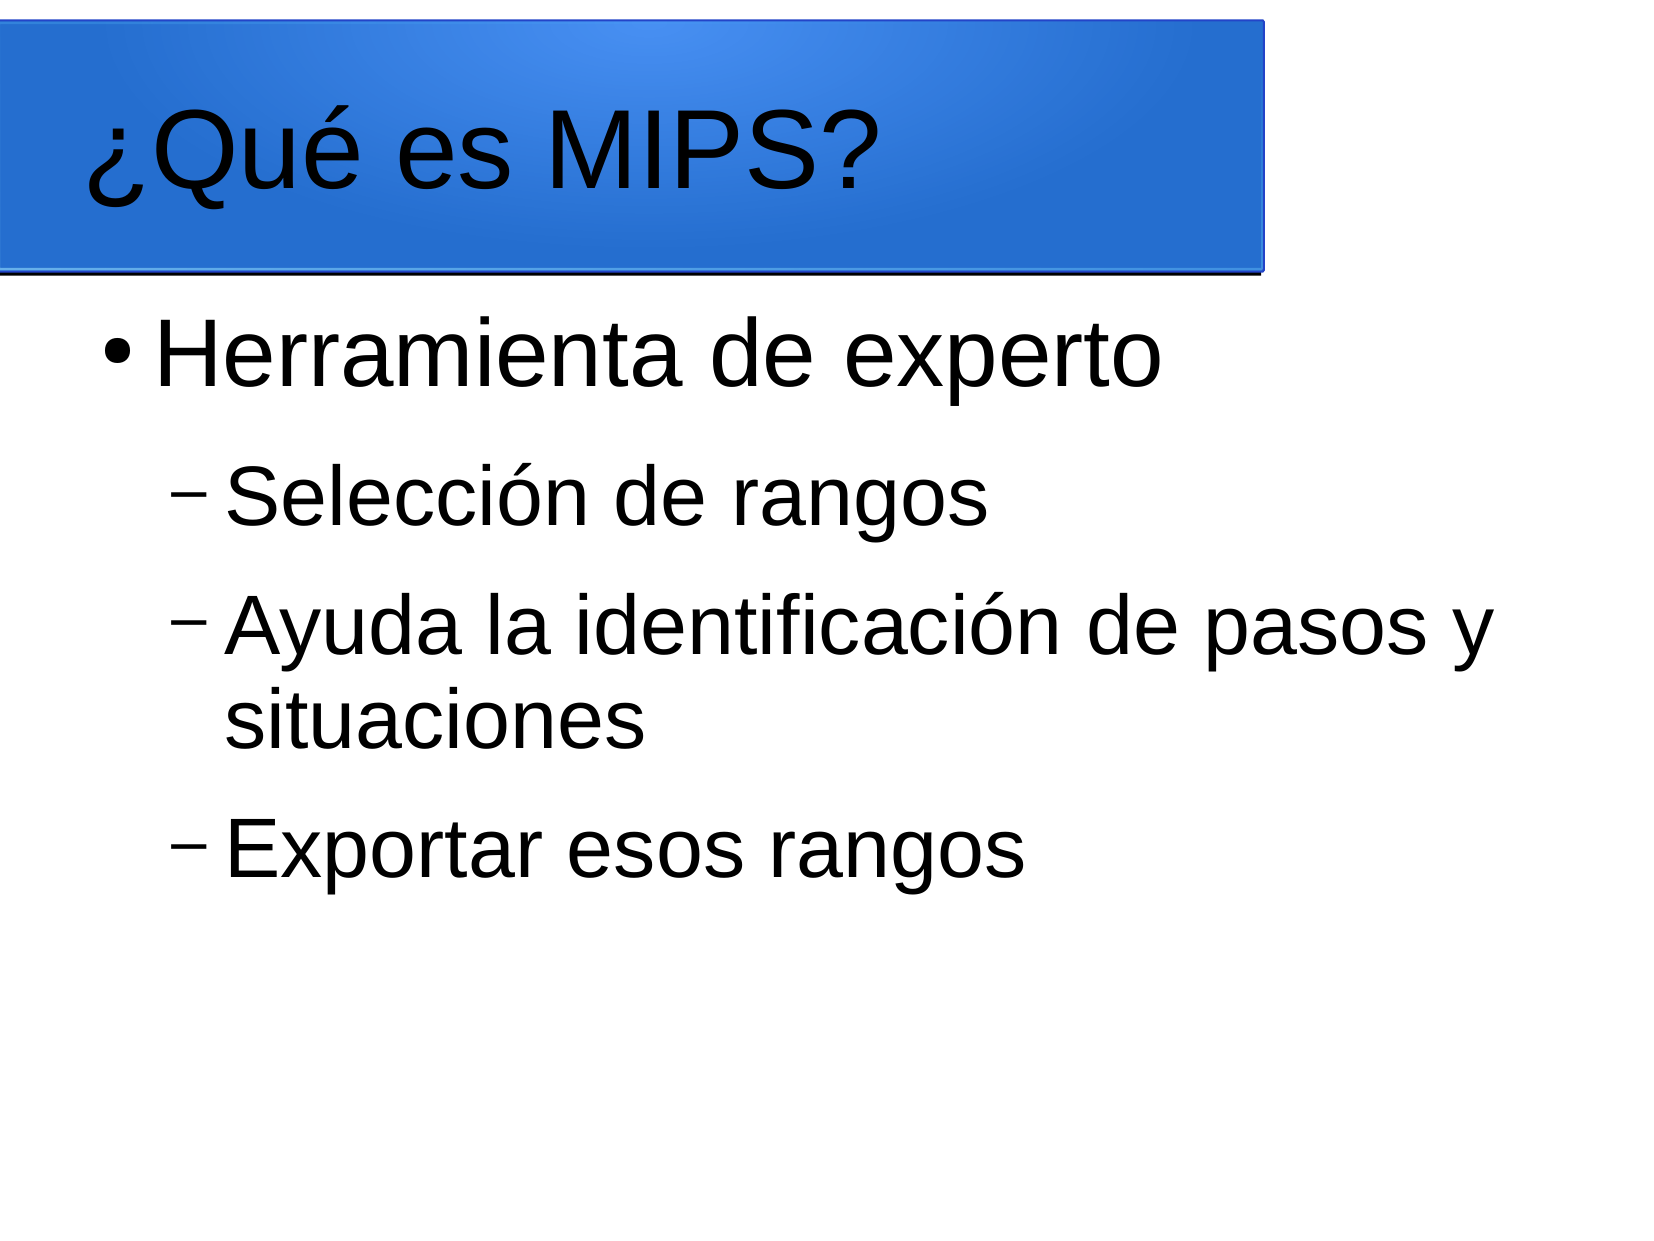

# ¿Qué es MIPS?
Herramienta de experto
Selección de rangos
Ayuda la identificación de pasos y situaciones
Exportar esos rangos